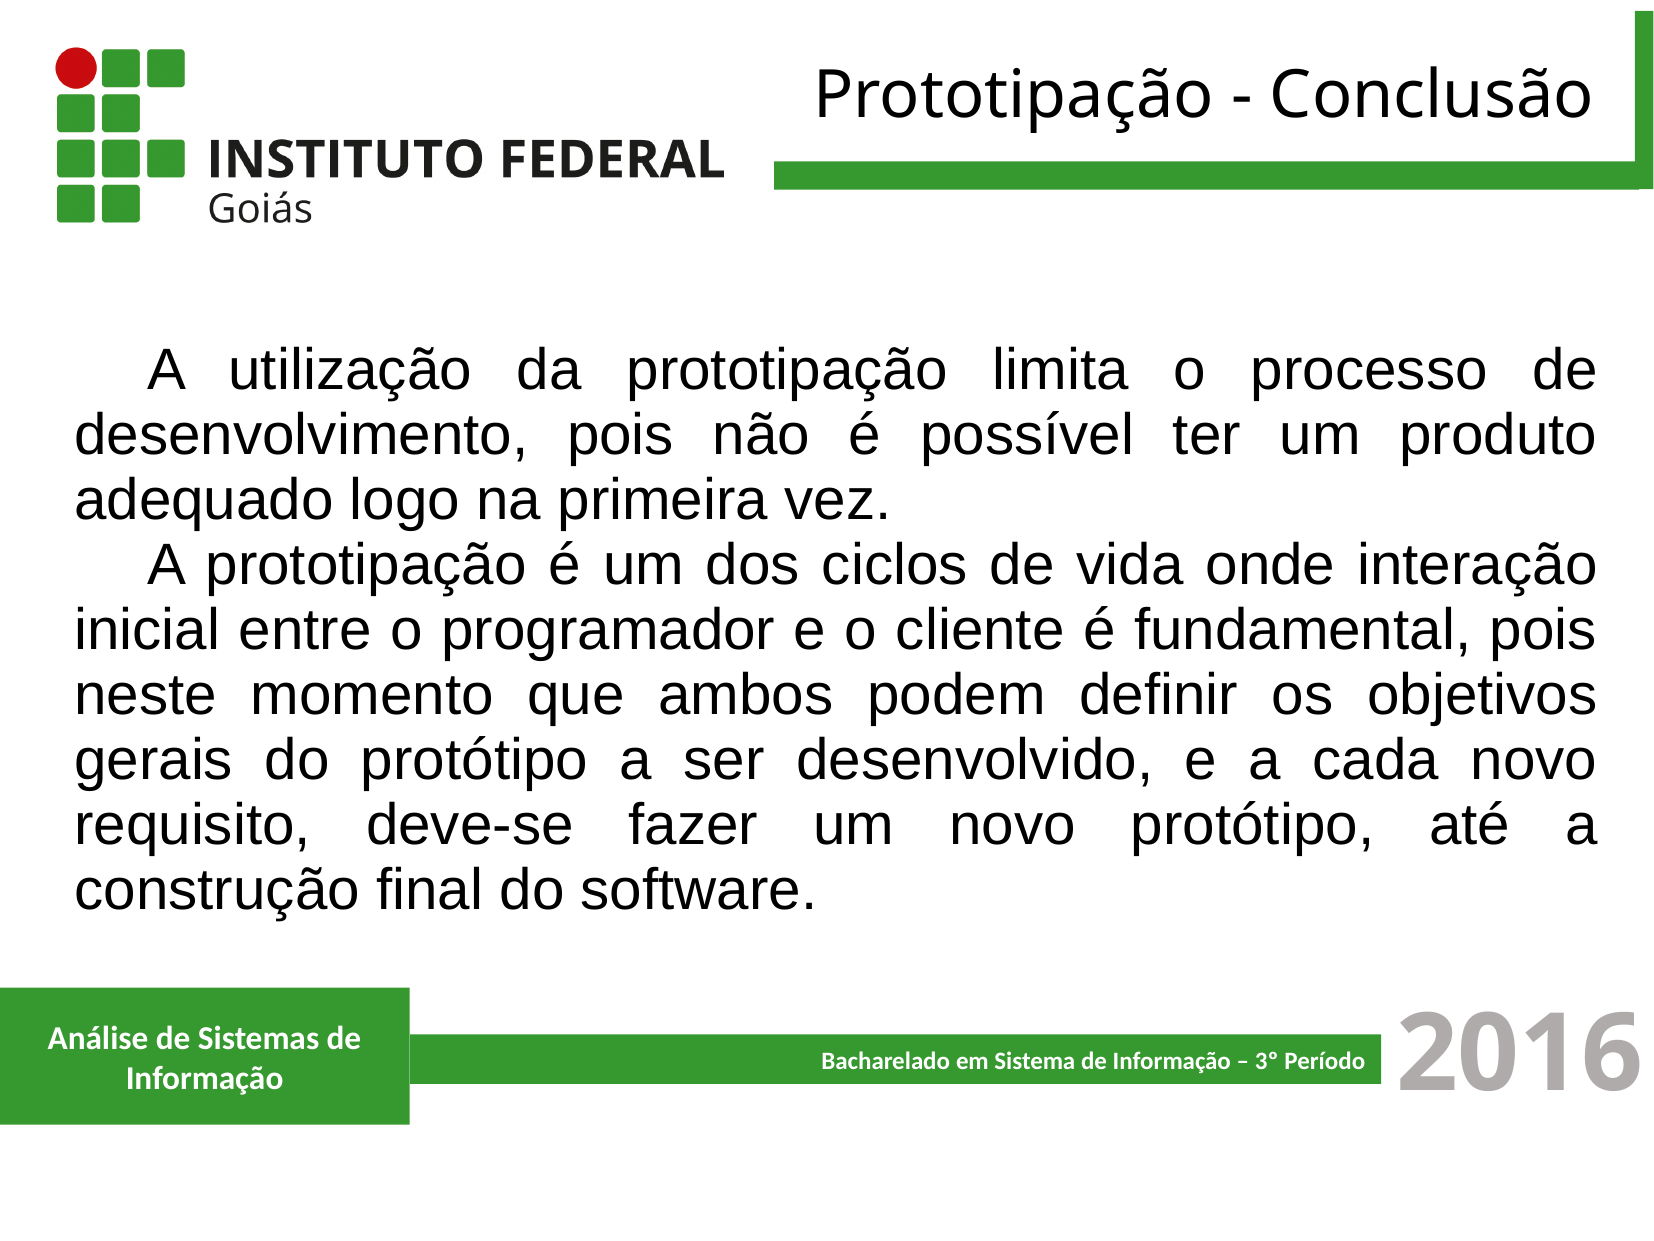

Prototipação - Conclusão
	A utilização da prototipação limita o processo de desenvolvimento, pois não é possível ter um produto adequado logo na primeira vez.
	A prototipação é um dos ciclos de vida onde interação inicial entre o programador e o cliente é fundamental, pois neste momento que ambos podem definir os objetivos gerais do protótipo a ser desenvolvido, e a cada novo requisito, deve-se fazer um novo protótipo, até a construção final do software.
2016
Análise de Sistemas de Informação
Bacharelado em Sistema de Informação – 3º Período